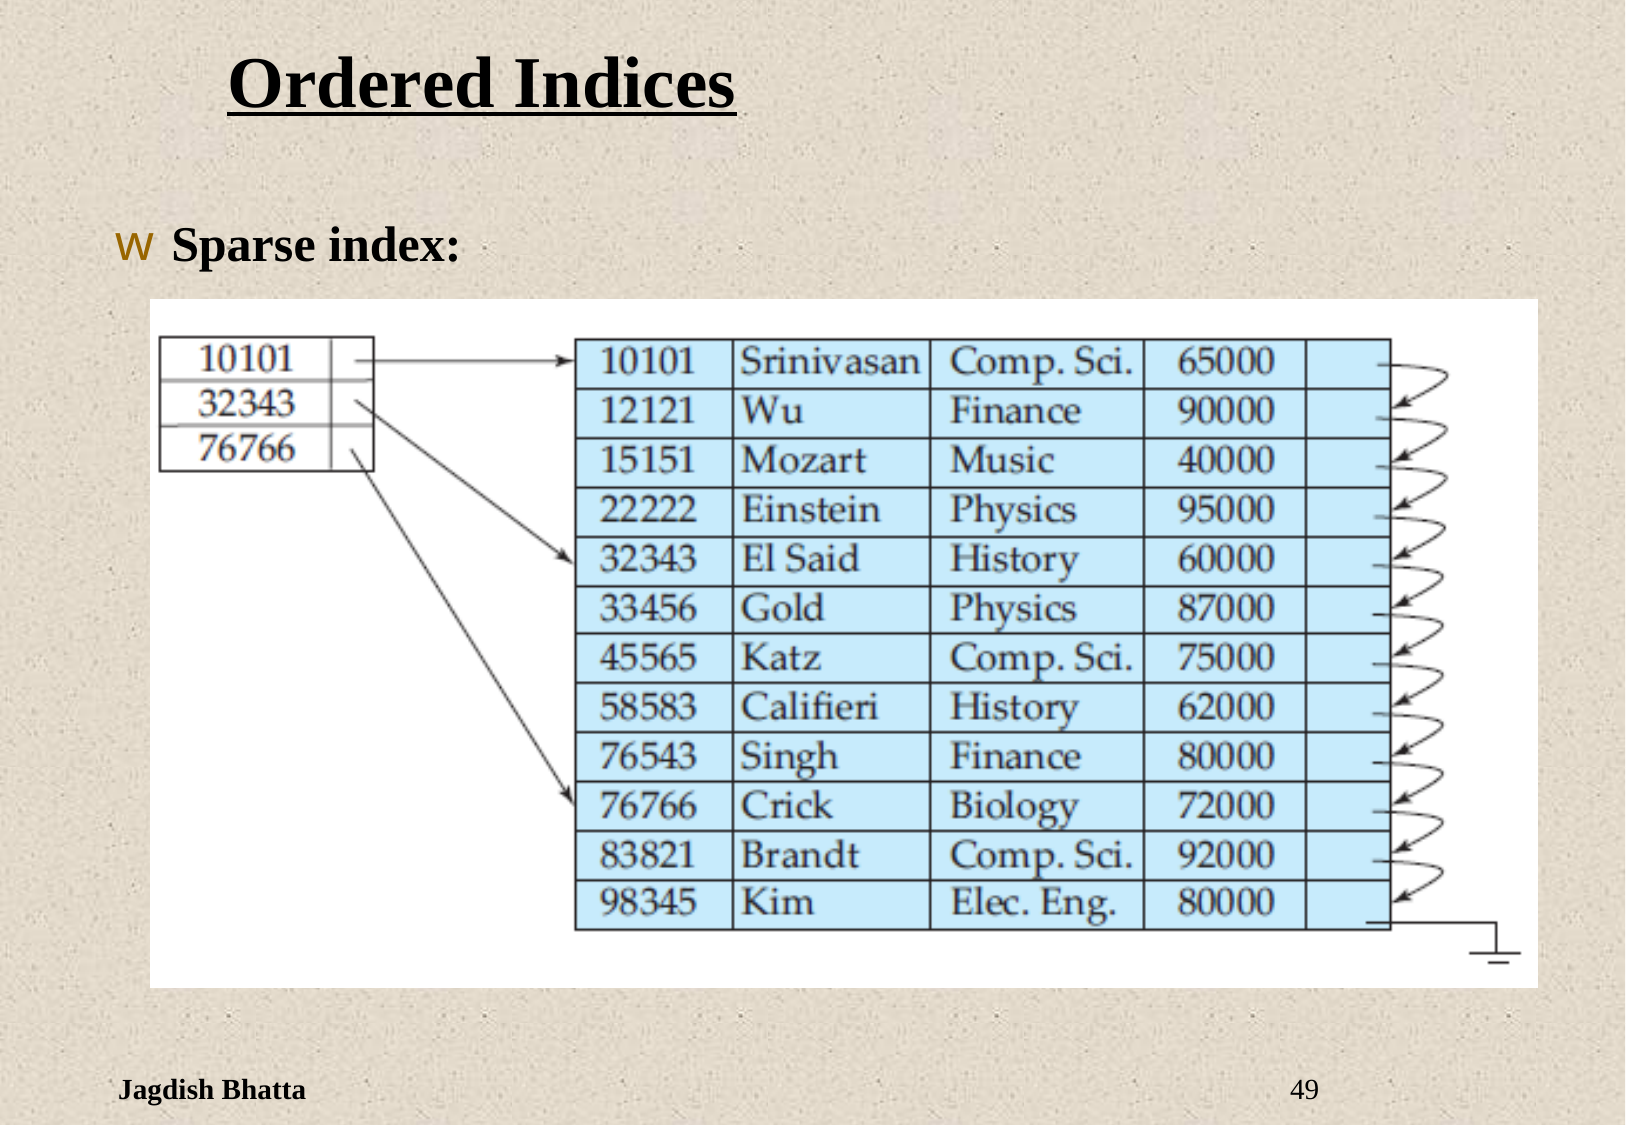

# Ordered Indices
Sparse index:
Jagdish Bhatta
48